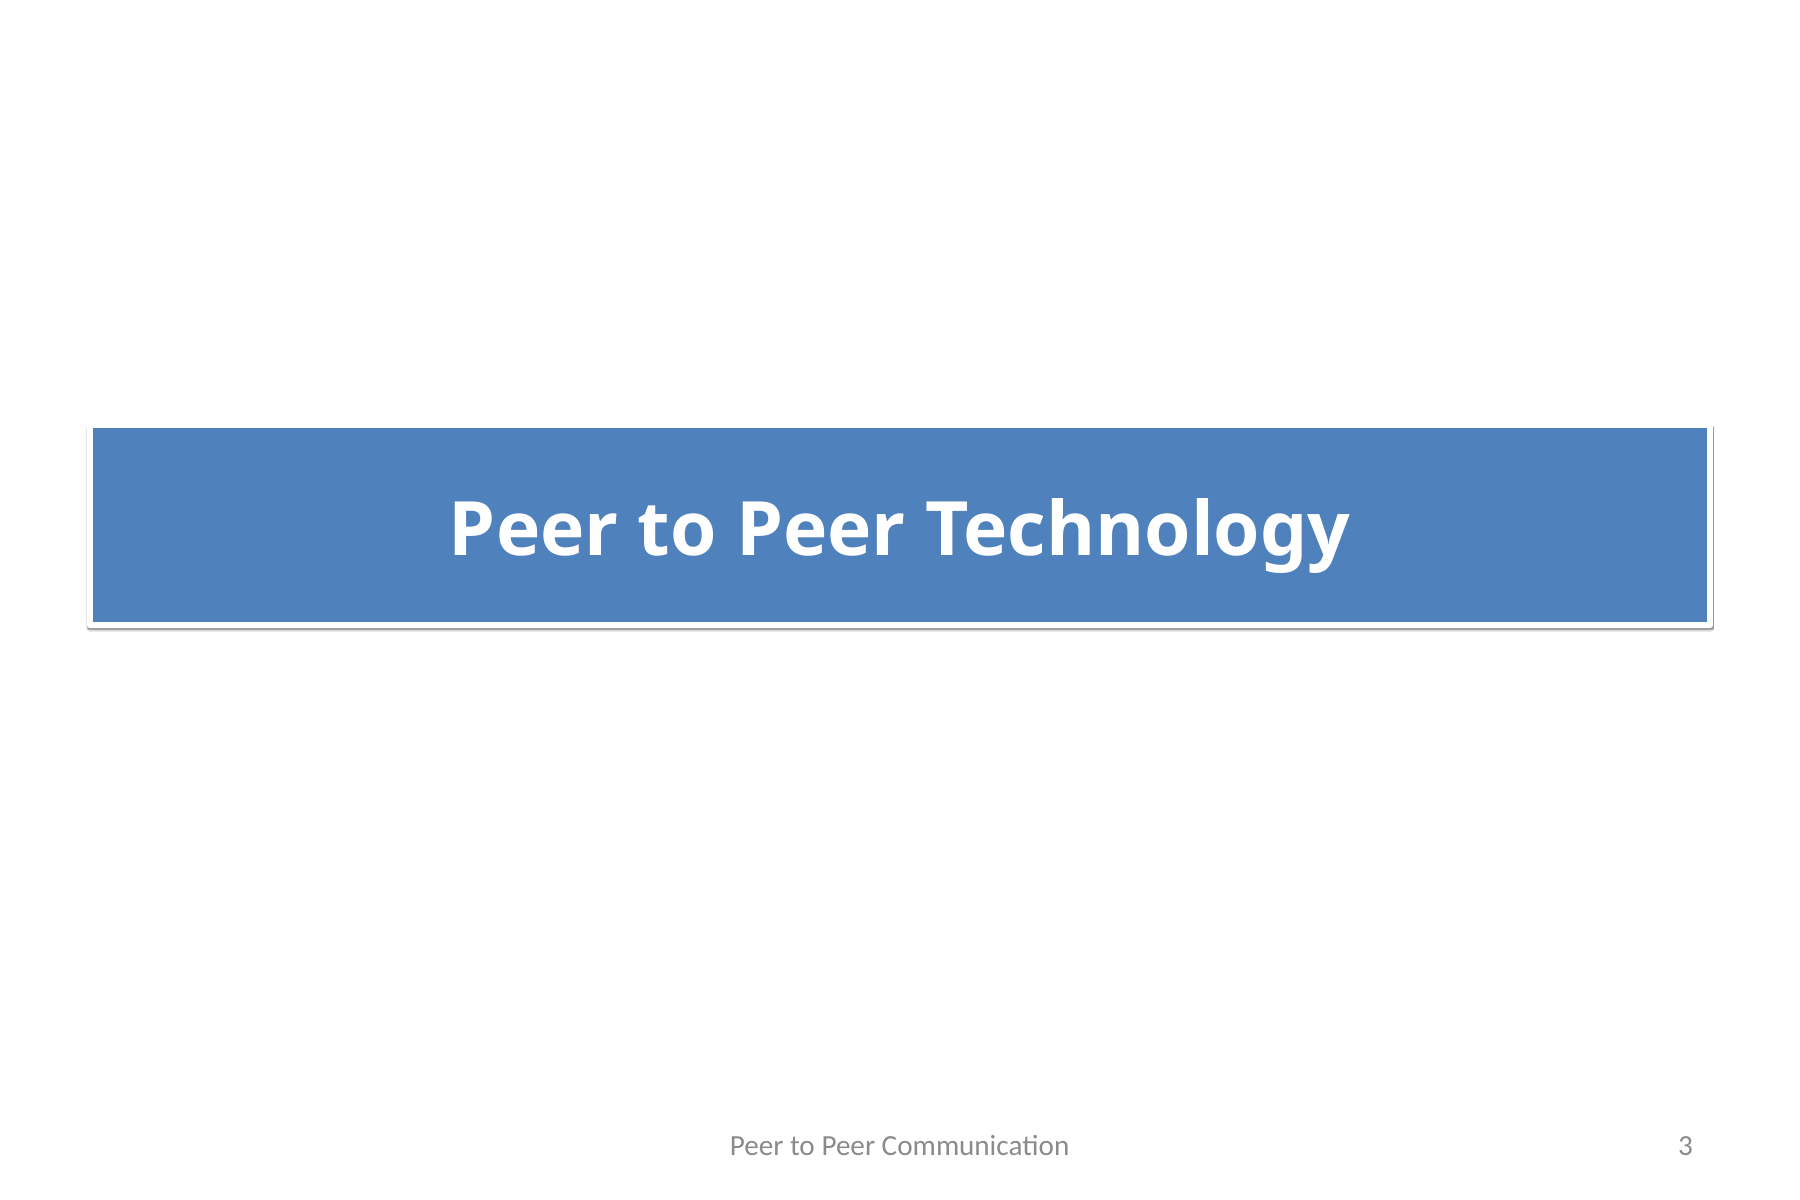

# Peer to Peer Technology
Peer to Peer Communication
3